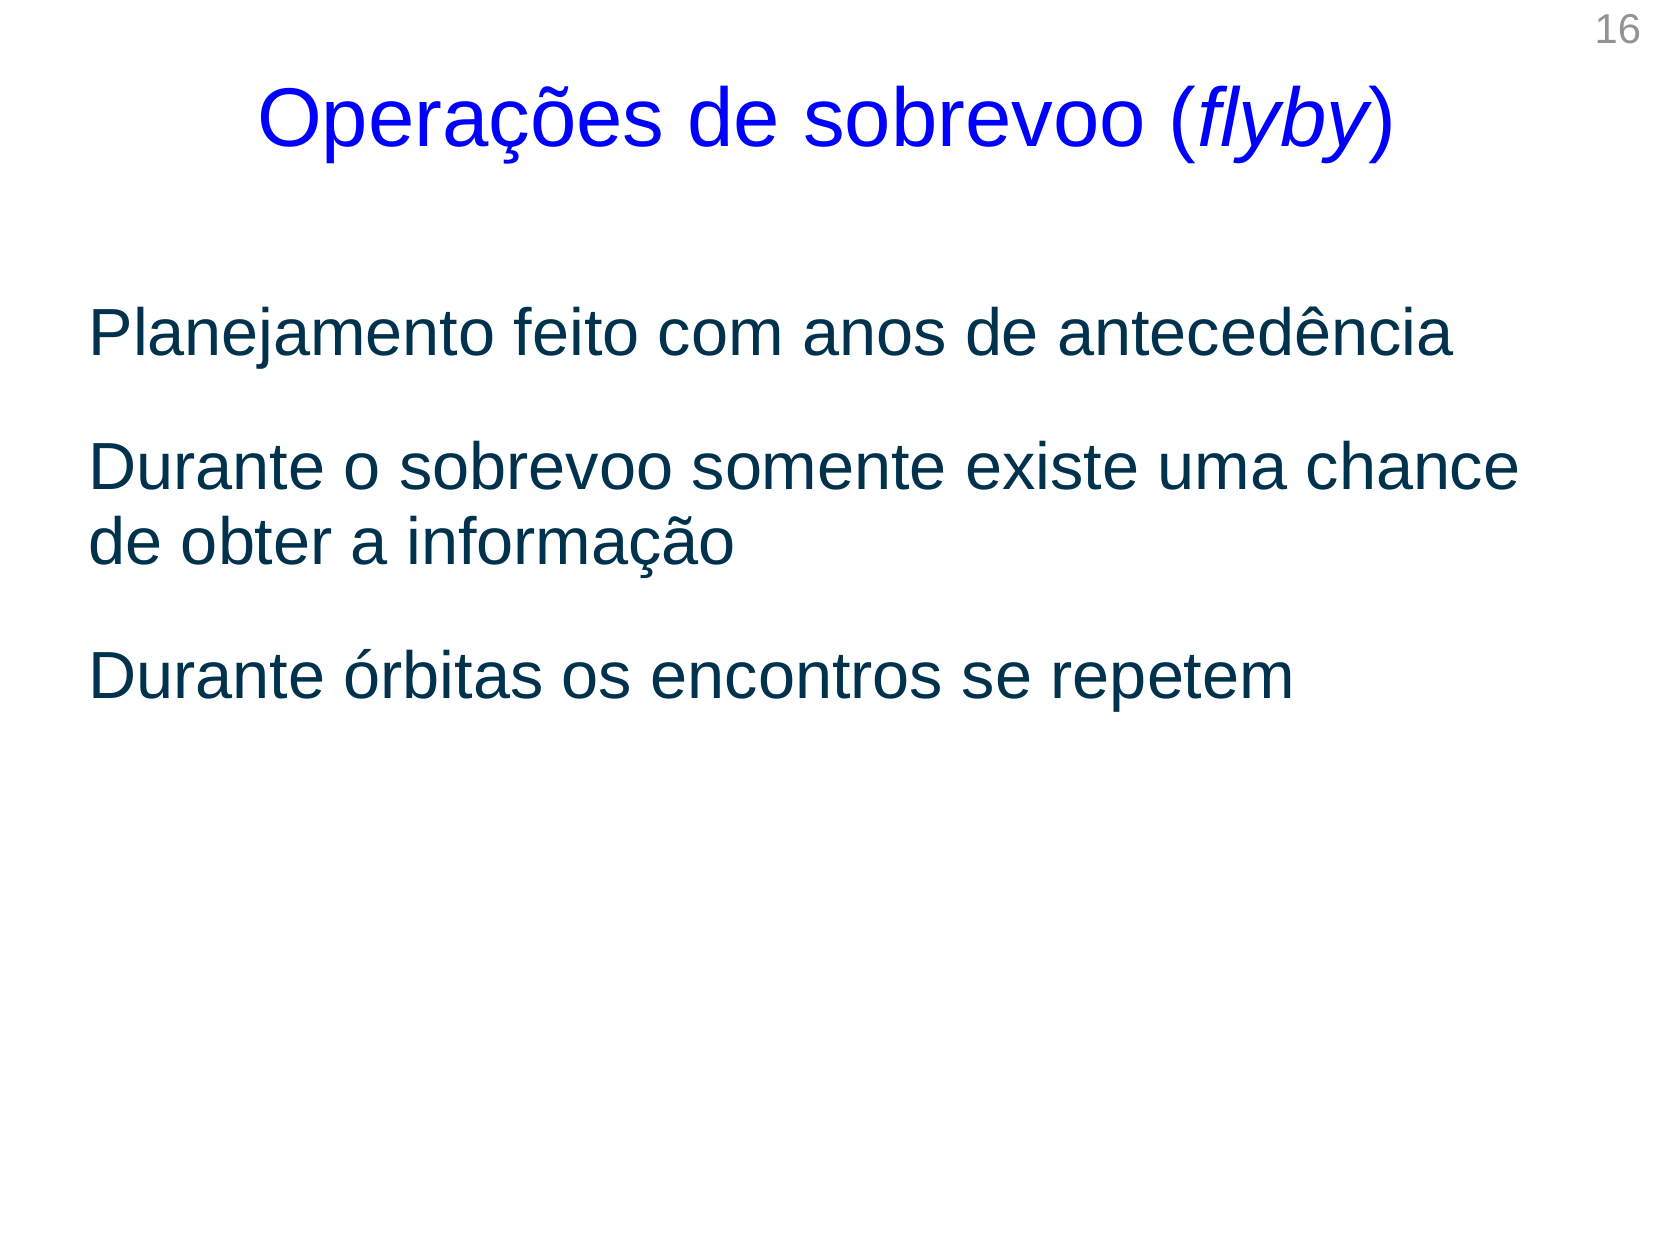

16
# Operações de sobrevoo (flyby)
Planejamento feito com anos de antecedência
Durante o sobrevoo somente existe uma chance de obter a informação
Durante órbitas os encontros se repetem